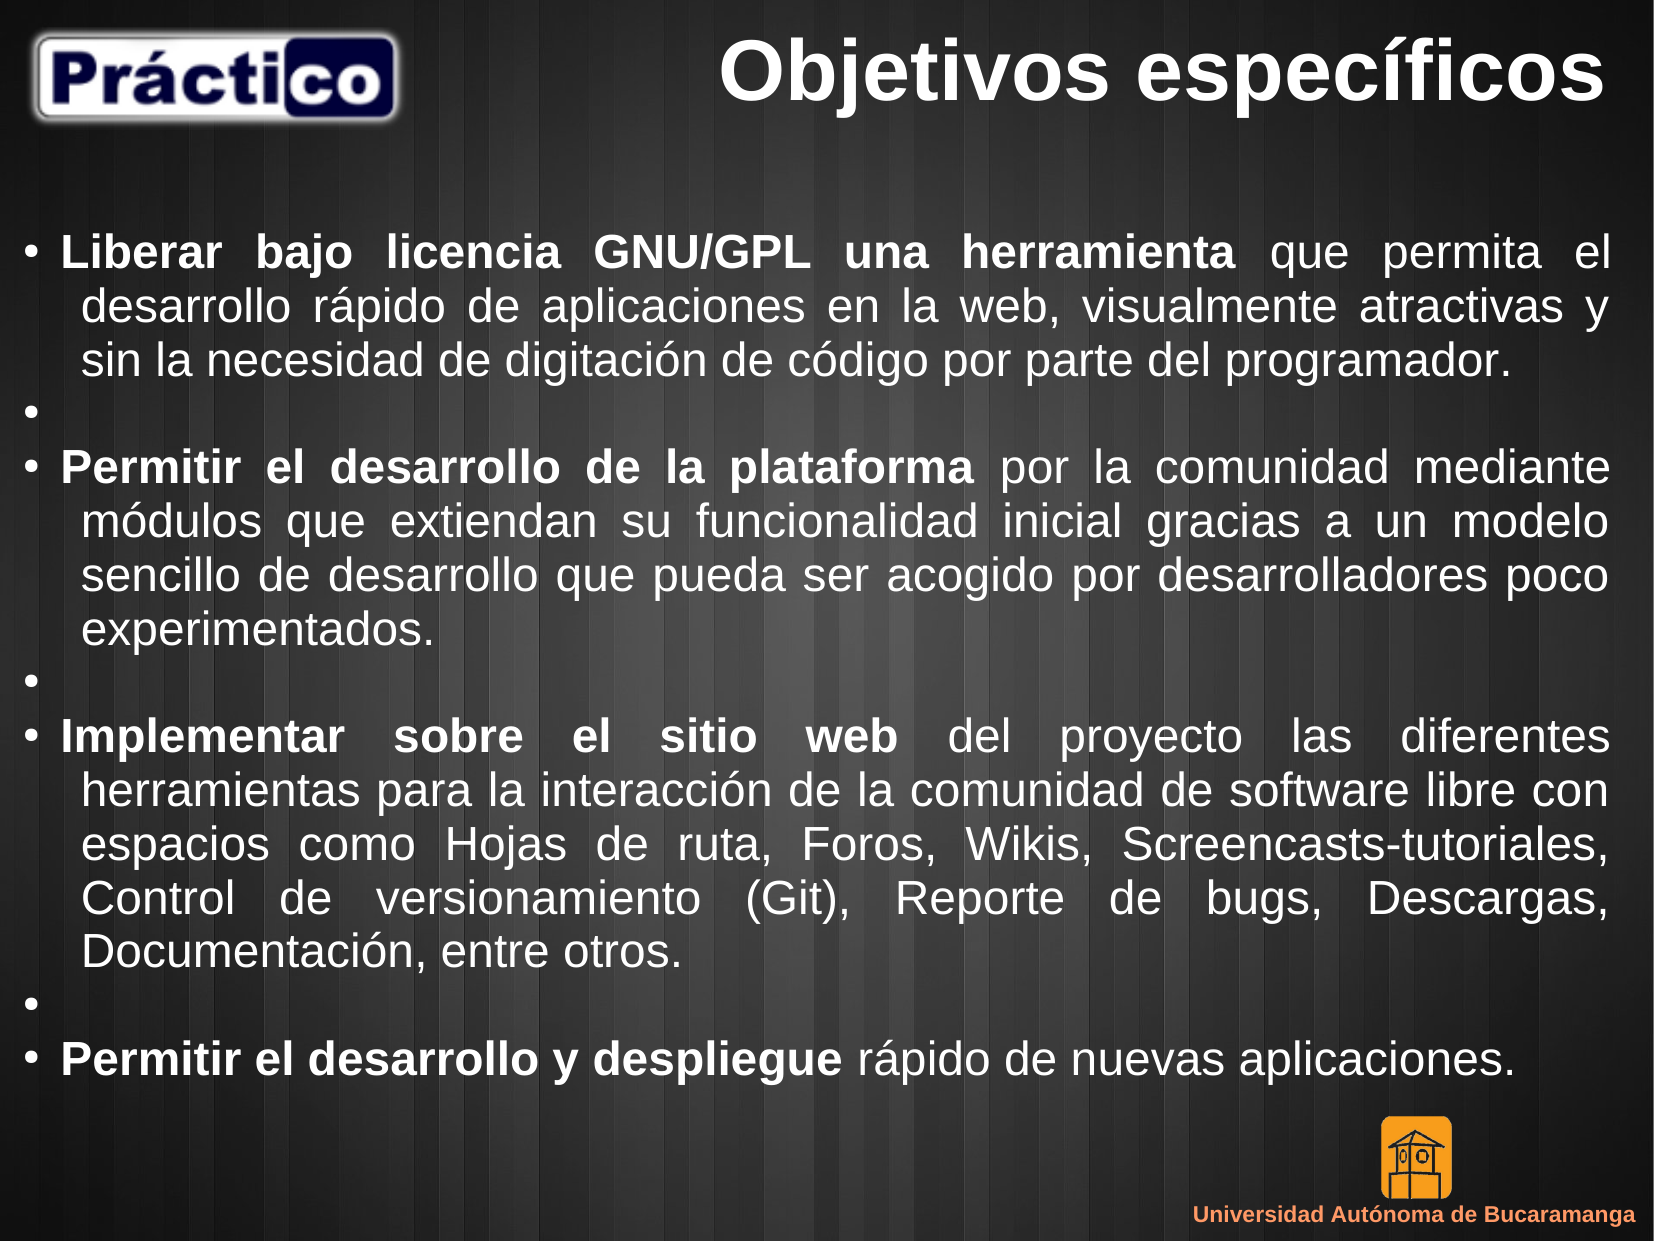

Objetivos específicos
# Liberar bajo licencia GNU/GPL una herramienta que permita el desarrollo rápido de aplicaciones en la web, visualmente atractivas y sin la necesidad de digitación de código por parte del programador.
Permitir el desarrollo de la plataforma por la comunidad mediante módulos que extiendan su funcionalidad inicial gracias a un modelo sencillo de desarrollo que pueda ser acogido por desarrolladores poco experimentados.
Implementar sobre el sitio web del proyecto las diferentes herramientas para la interacción de la comunidad de software libre con espacios como Hojas de ruta, Foros, Wikis, Screencasts-tutoriales, Control de versionamiento (Git), Reporte de bugs, Descargas, Documentación, entre otros.
Permitir el desarrollo y despliegue rápido de nuevas aplicaciones.
Universidad Autónoma de Bucaramanga